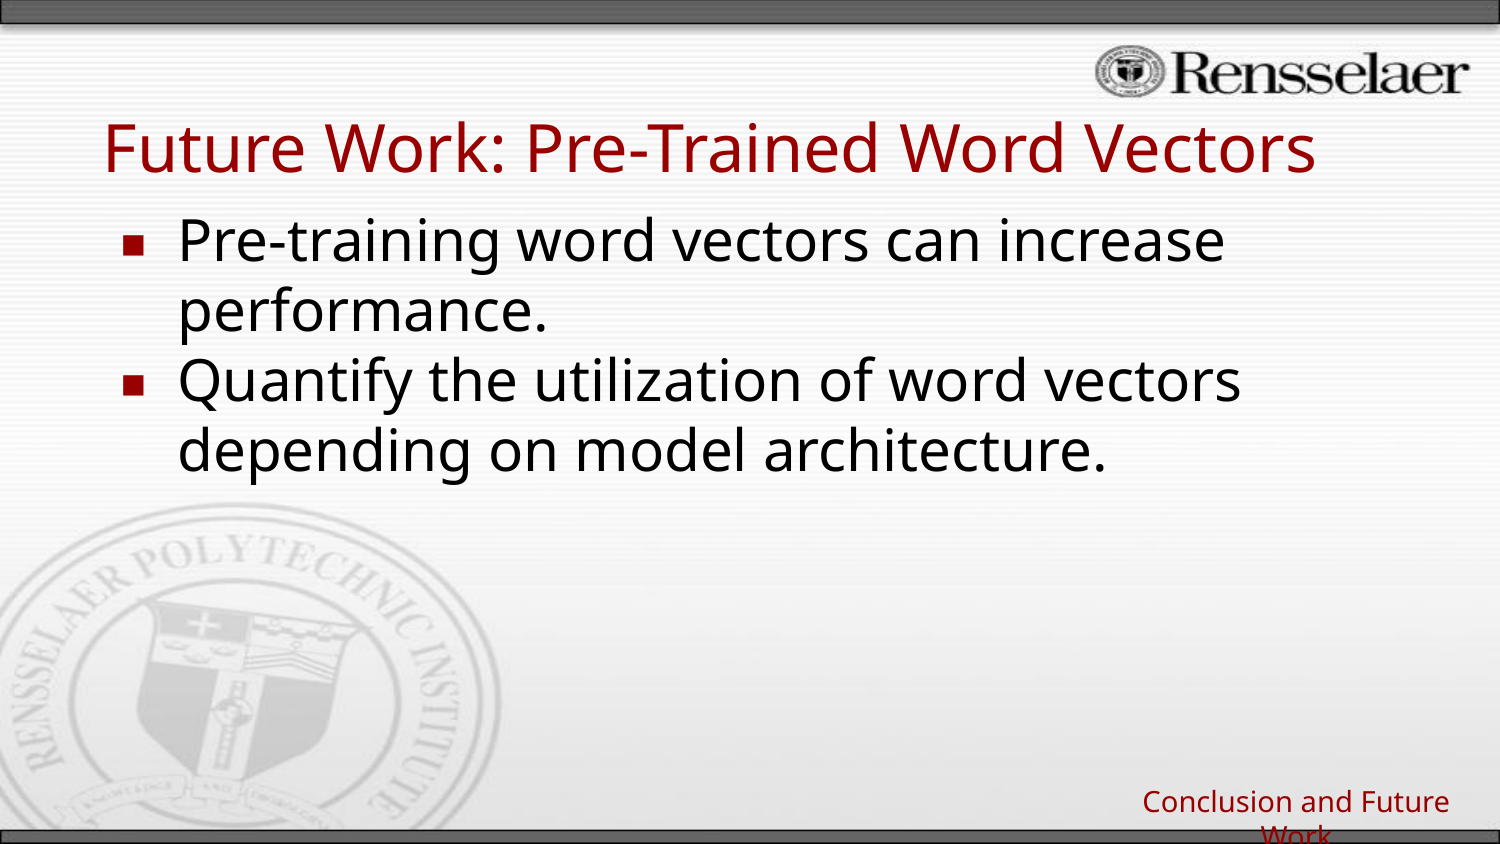

# Future Work: Pre-Trained Word Vectors
Pre-training word vectors can increase performance.
Quantify the utilization of word vectors depending on model architecture.
Conclusion and Future Work